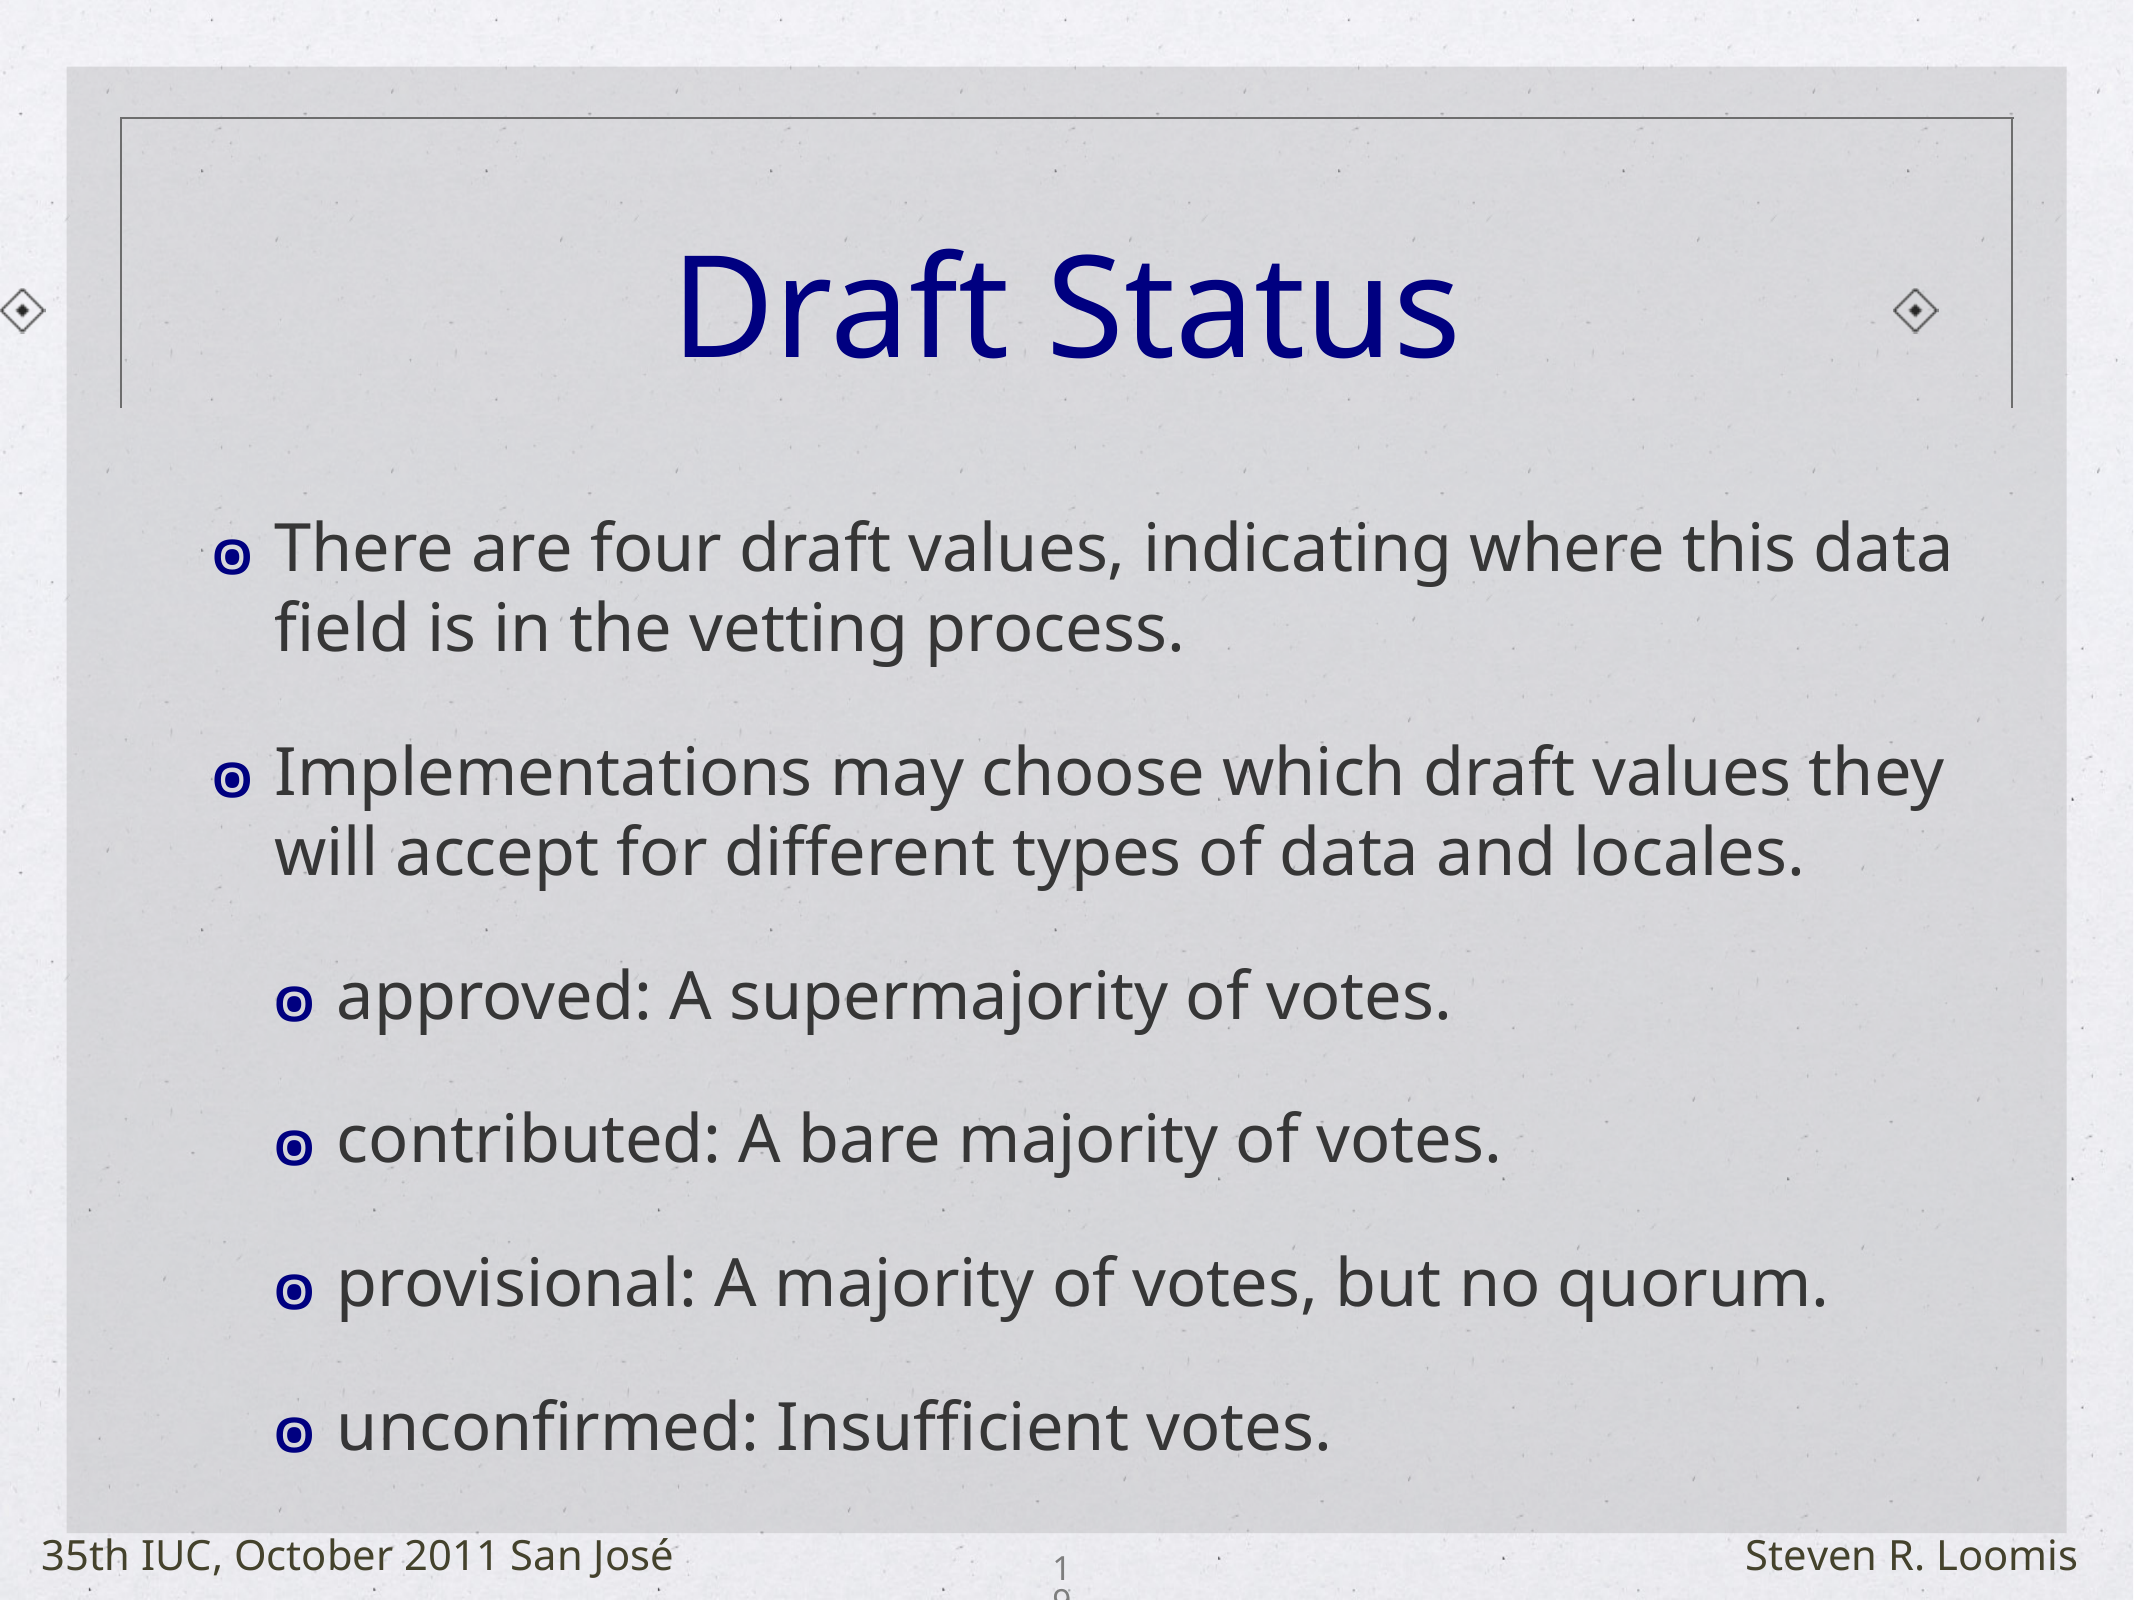

# Draft Status
There are four draft values, indicating where this data field is in the vetting process.
Implementations may choose which draft values they will accept for different types of data and locales.
approved: A supermajority of votes.
contributed: A bare majority of votes.
provisional: A majority of votes, but no quorum.
unconfirmed: Insufficient votes.
19